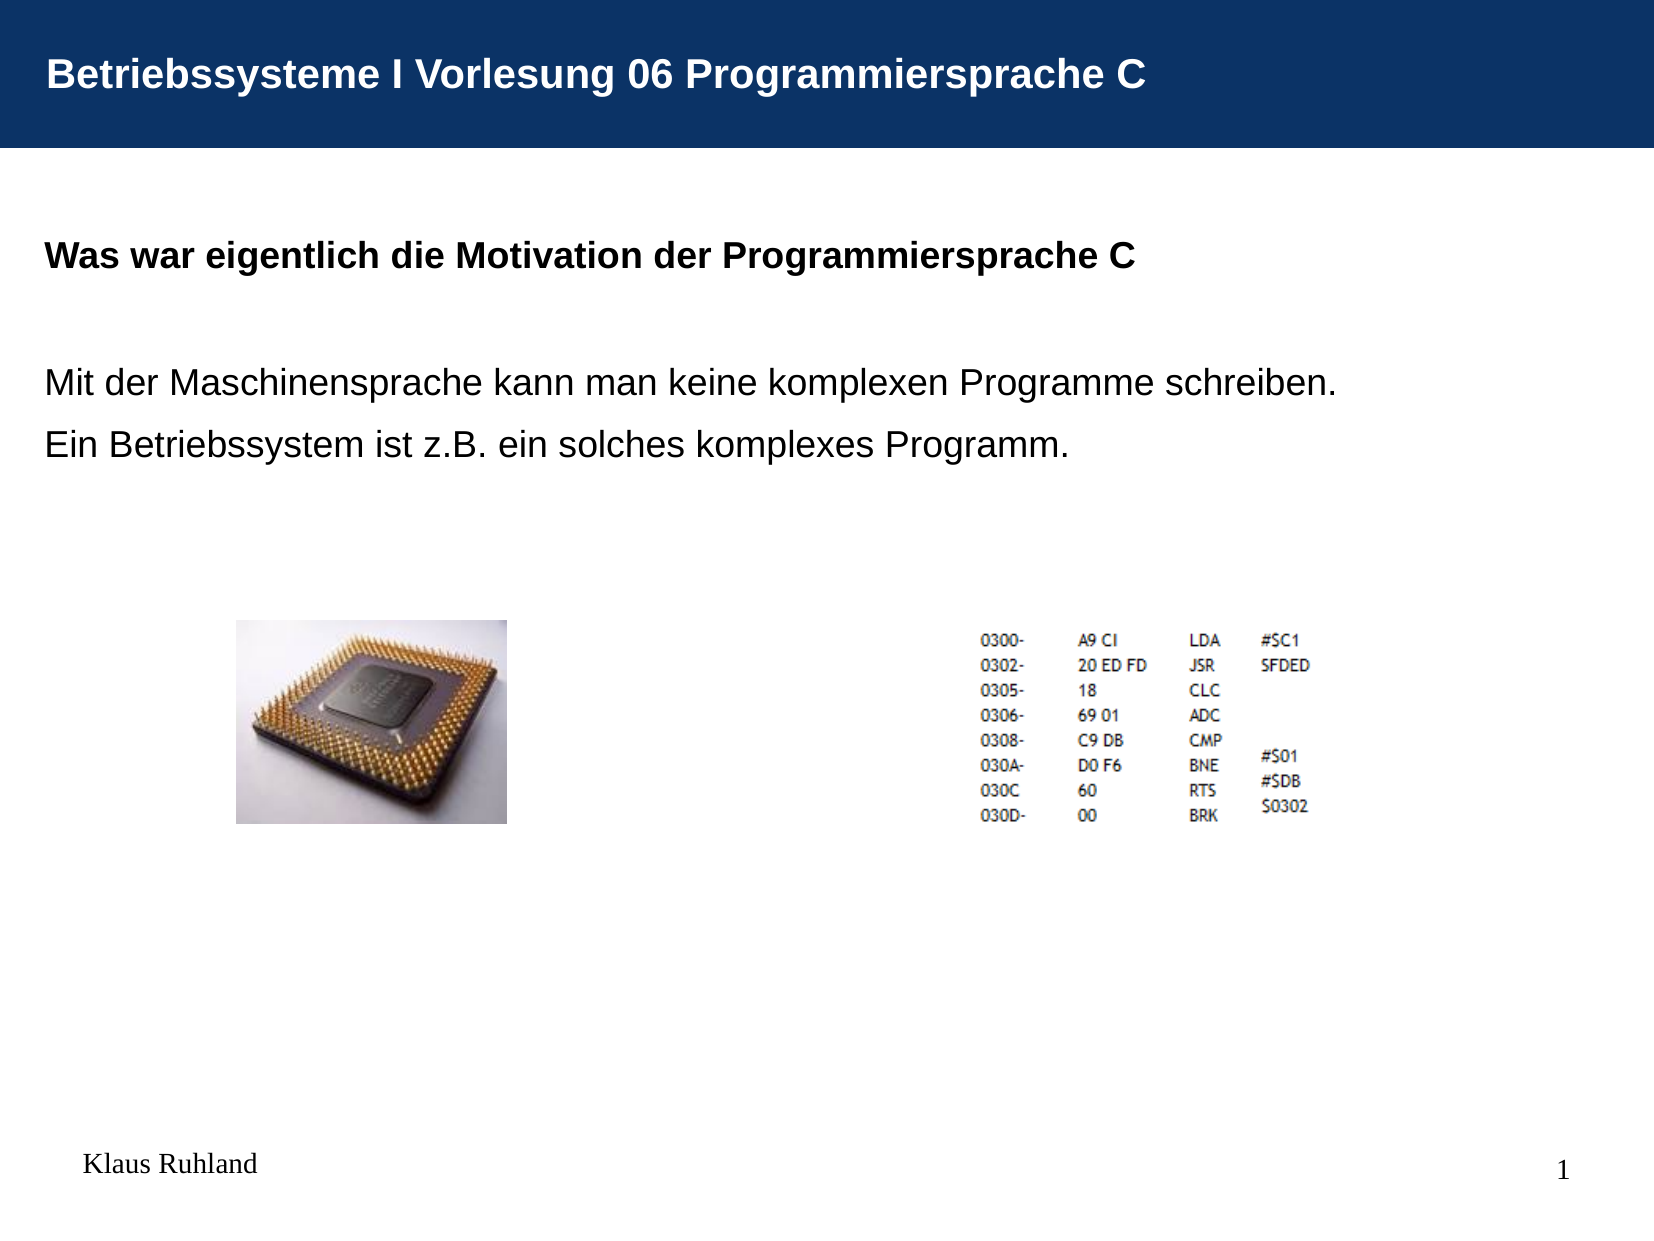

Was war eigentlich die Motivation der Programmiersprache C
Mit der Maschinensprache kann man keine komplexen Programme schreiben.
Ein Betriebssystem ist z.B. ein solches komplexes Programm.
1